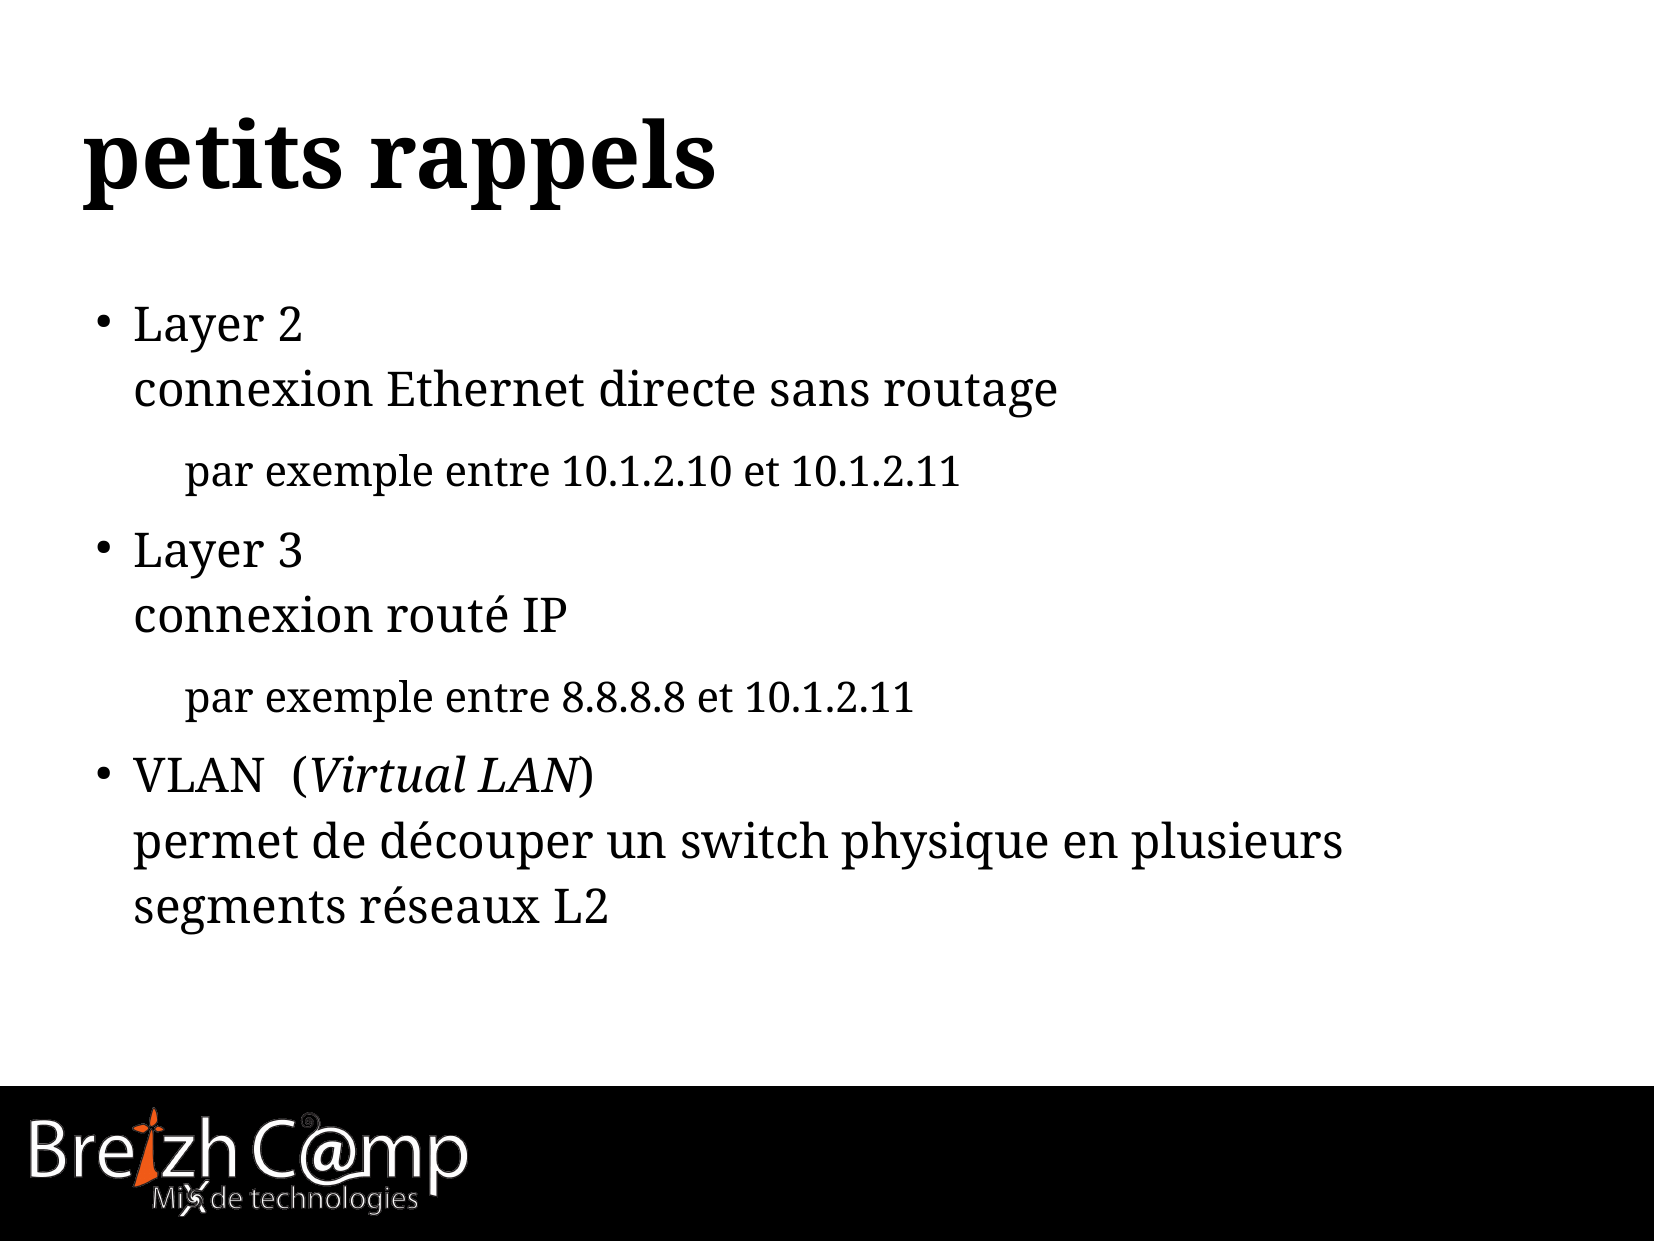

# petits rappels
Layer 2
connexion Ethernet directe sans routage
par exemple entre 10.1.2.10 et 10.1.2.11
Layer 3
connexion routé IP
par exemple entre 8.8.8.8 et 10.1.2.11
VLAN (Virtual LAN)
permet de découper un switch physique en plusieurs segments réseaux L2
34